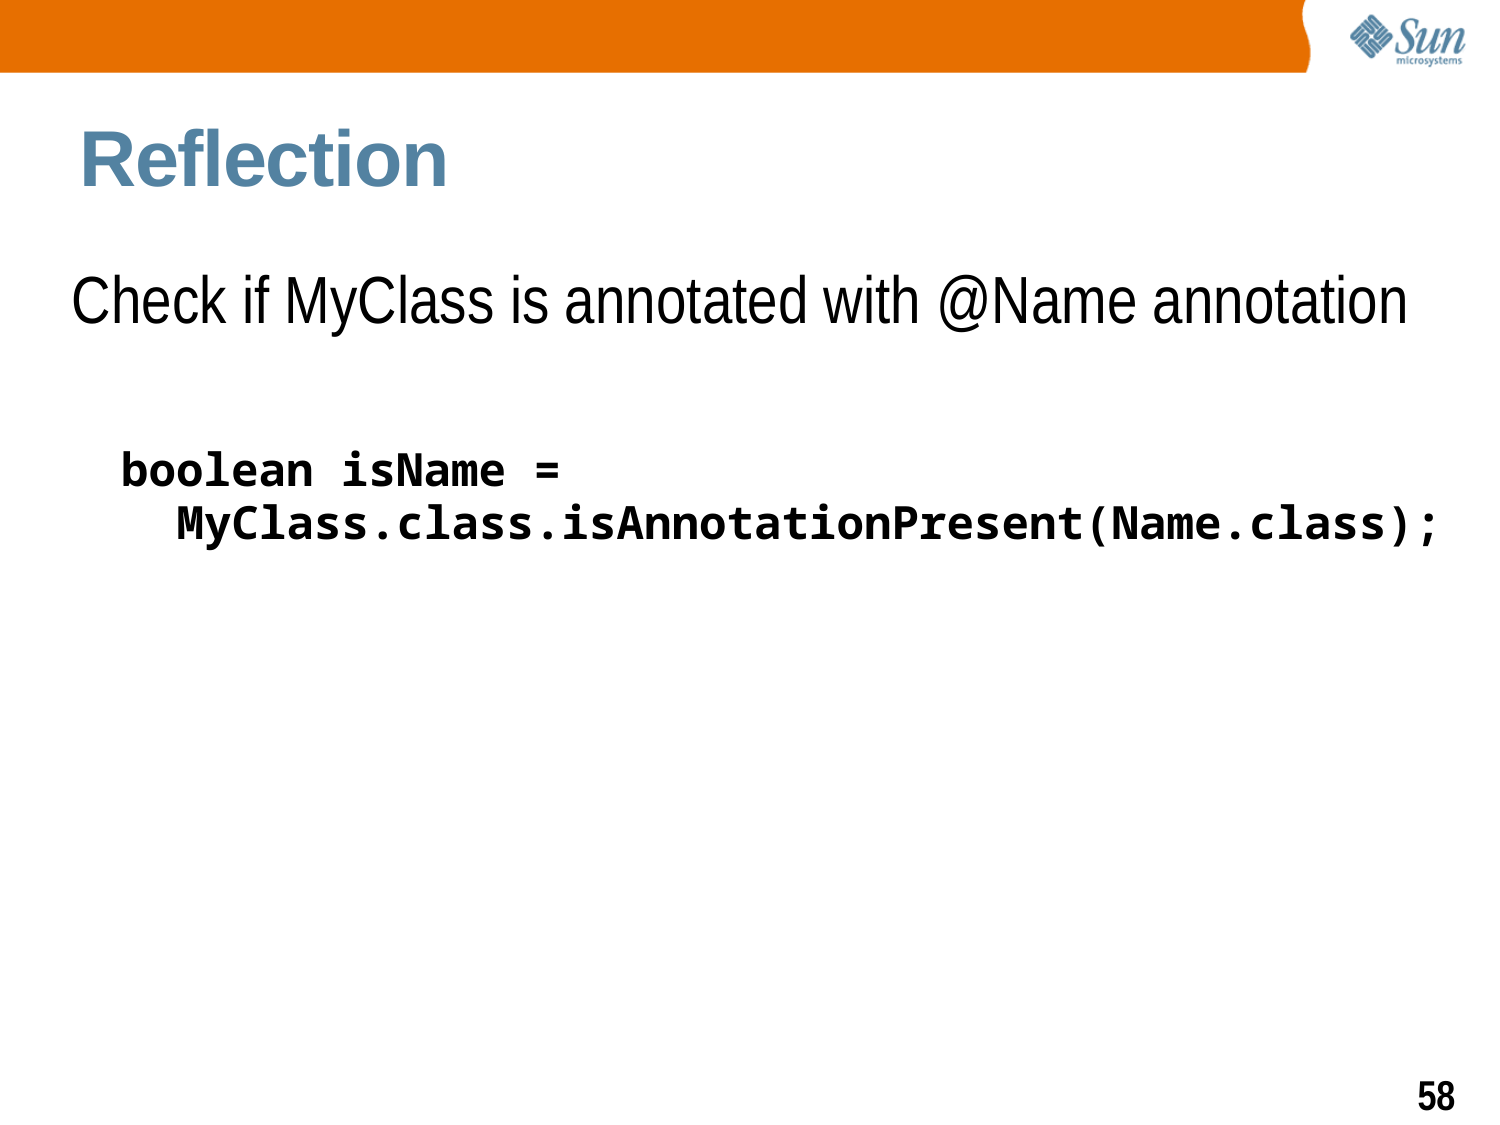

# Reflection
Check if MyClass is annotated with @Name annotation
boolean isName = MyClass.class.isAnnotationPresent(Name.class);